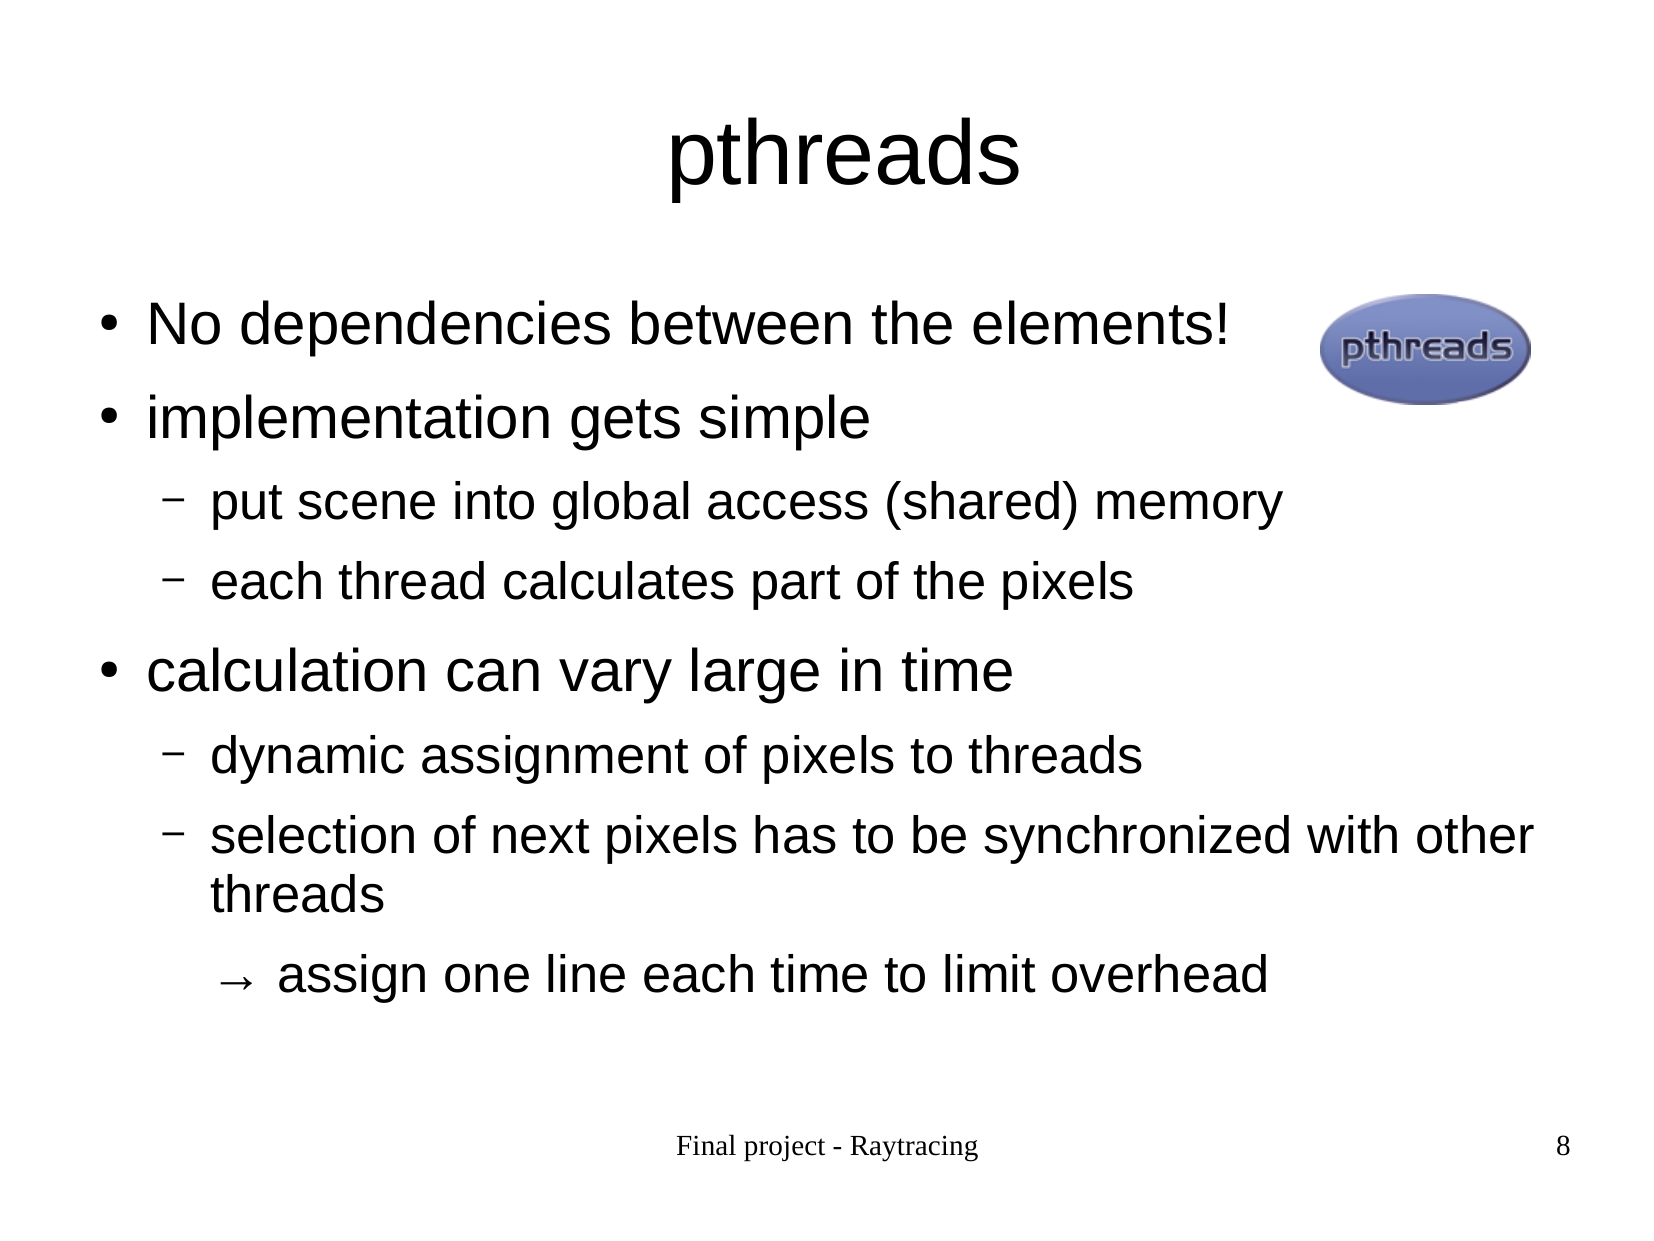

# pthreads
No dependencies between the elements!
implementation gets simple
put scene into global access (shared) memory
each thread calculates part of the pixels
calculation can vary large in time
dynamic assignment of pixels to threads
selection of next pixels has to be synchronized with other threads
→ assign one line each time to limit overhead
Final project - Raytracing
8